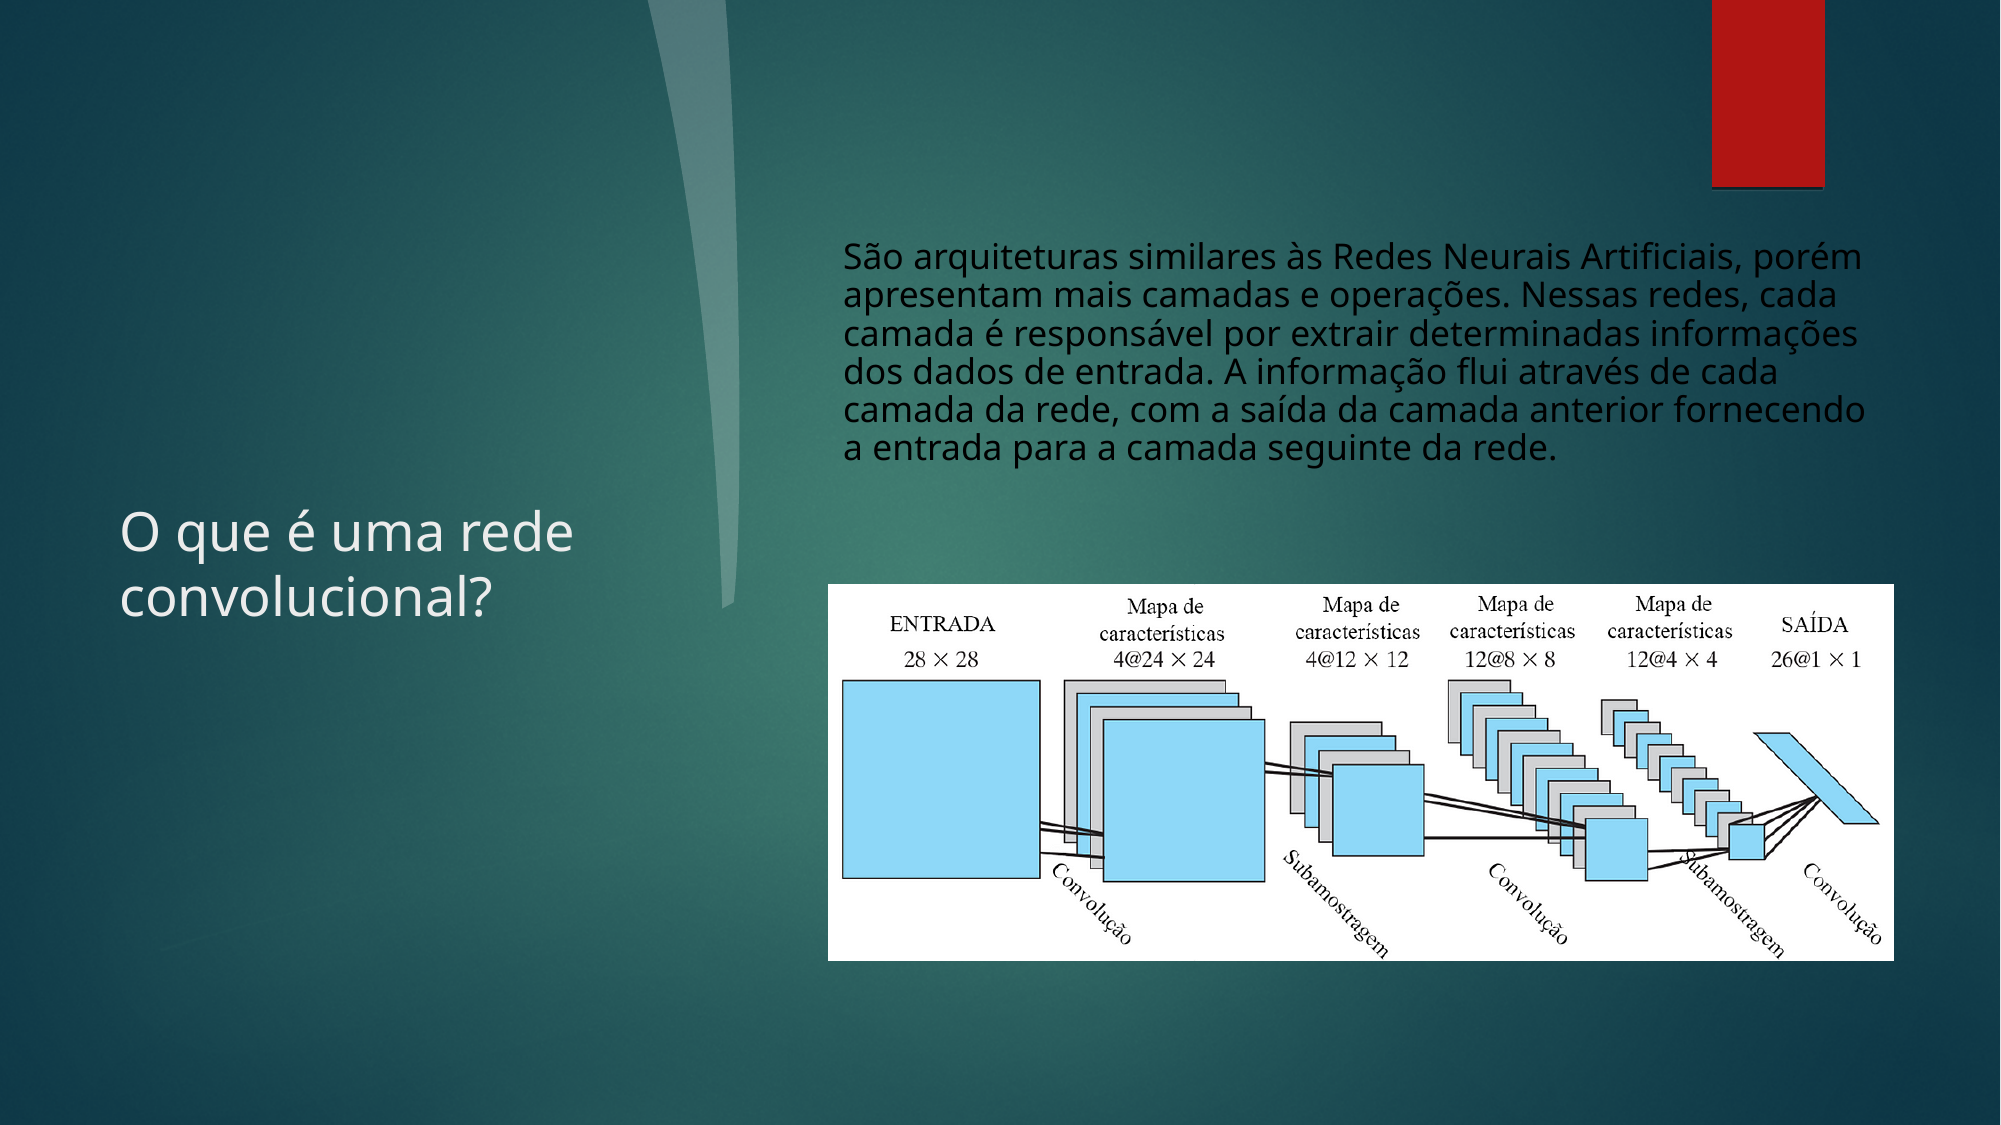

# O que é uma rede convolucional?
São arquiteturas similares às Redes Neurais Artificiais, porém apresentam mais camadas e operações. Nessas redes, cada camada é responsável por extrair determinadas informações dos dados de entrada. A informação flui através de cada camada da rede, com a saída da camada anterior fornecendo a entrada para a camada seguinte da rede.